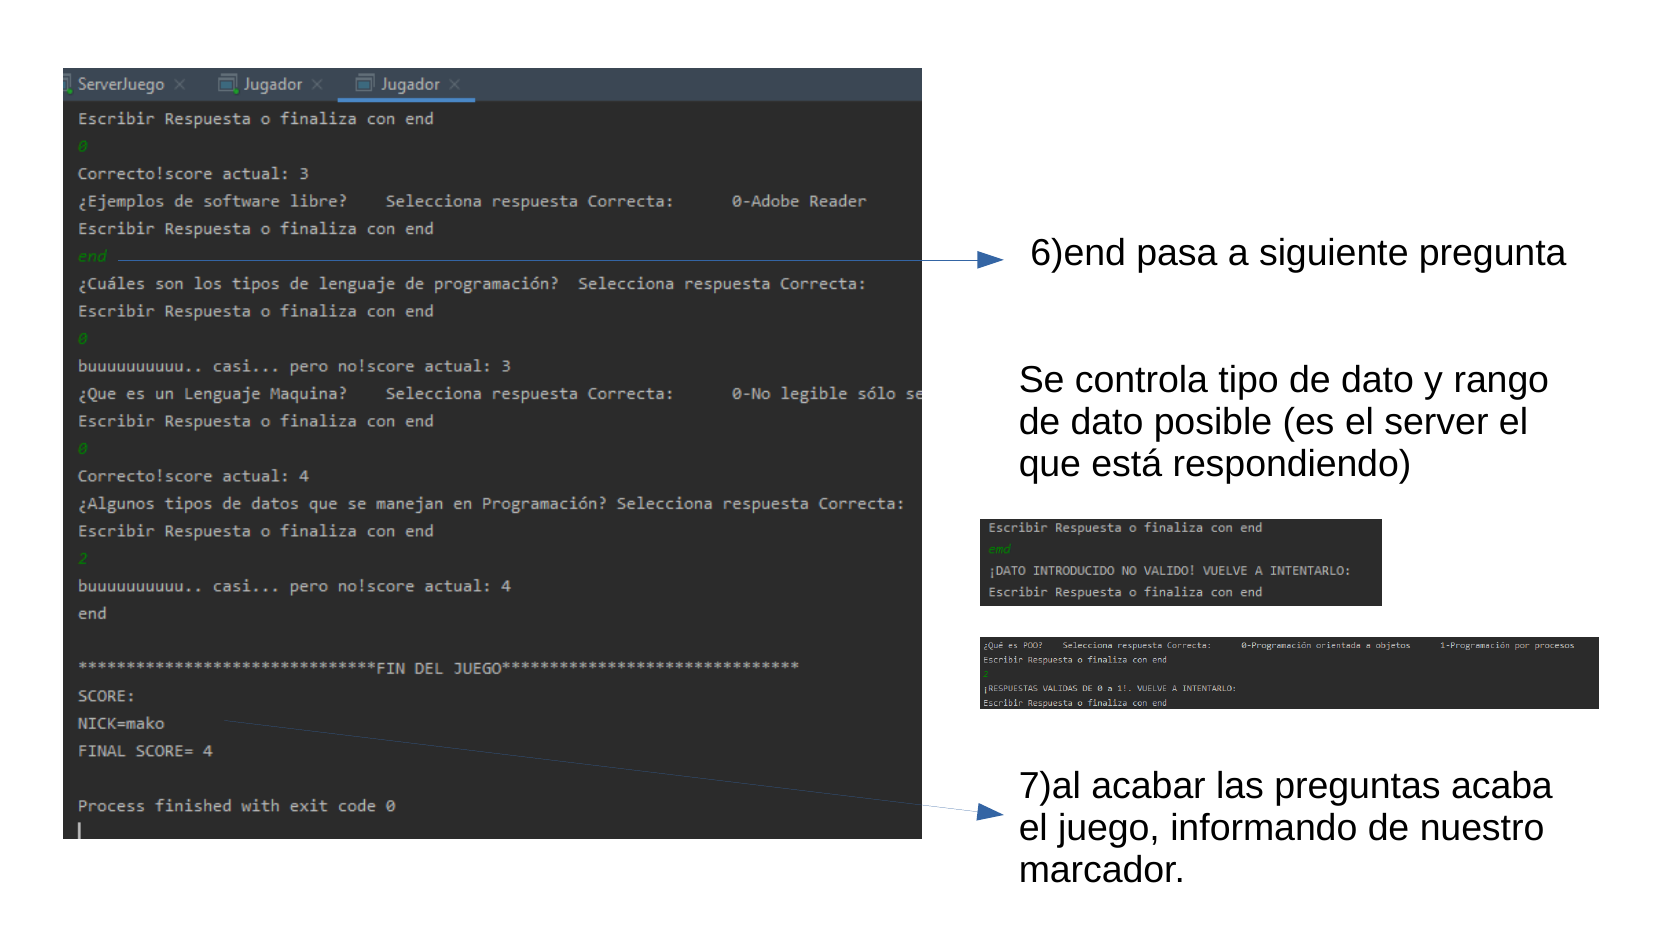

6)end pasa a siguiente pregunta
Se controla tipo de dato y rango de dato posible (es el server el que está respondiendo)
7)al acabar las preguntas acaba el juego, informando de nuestro marcador.